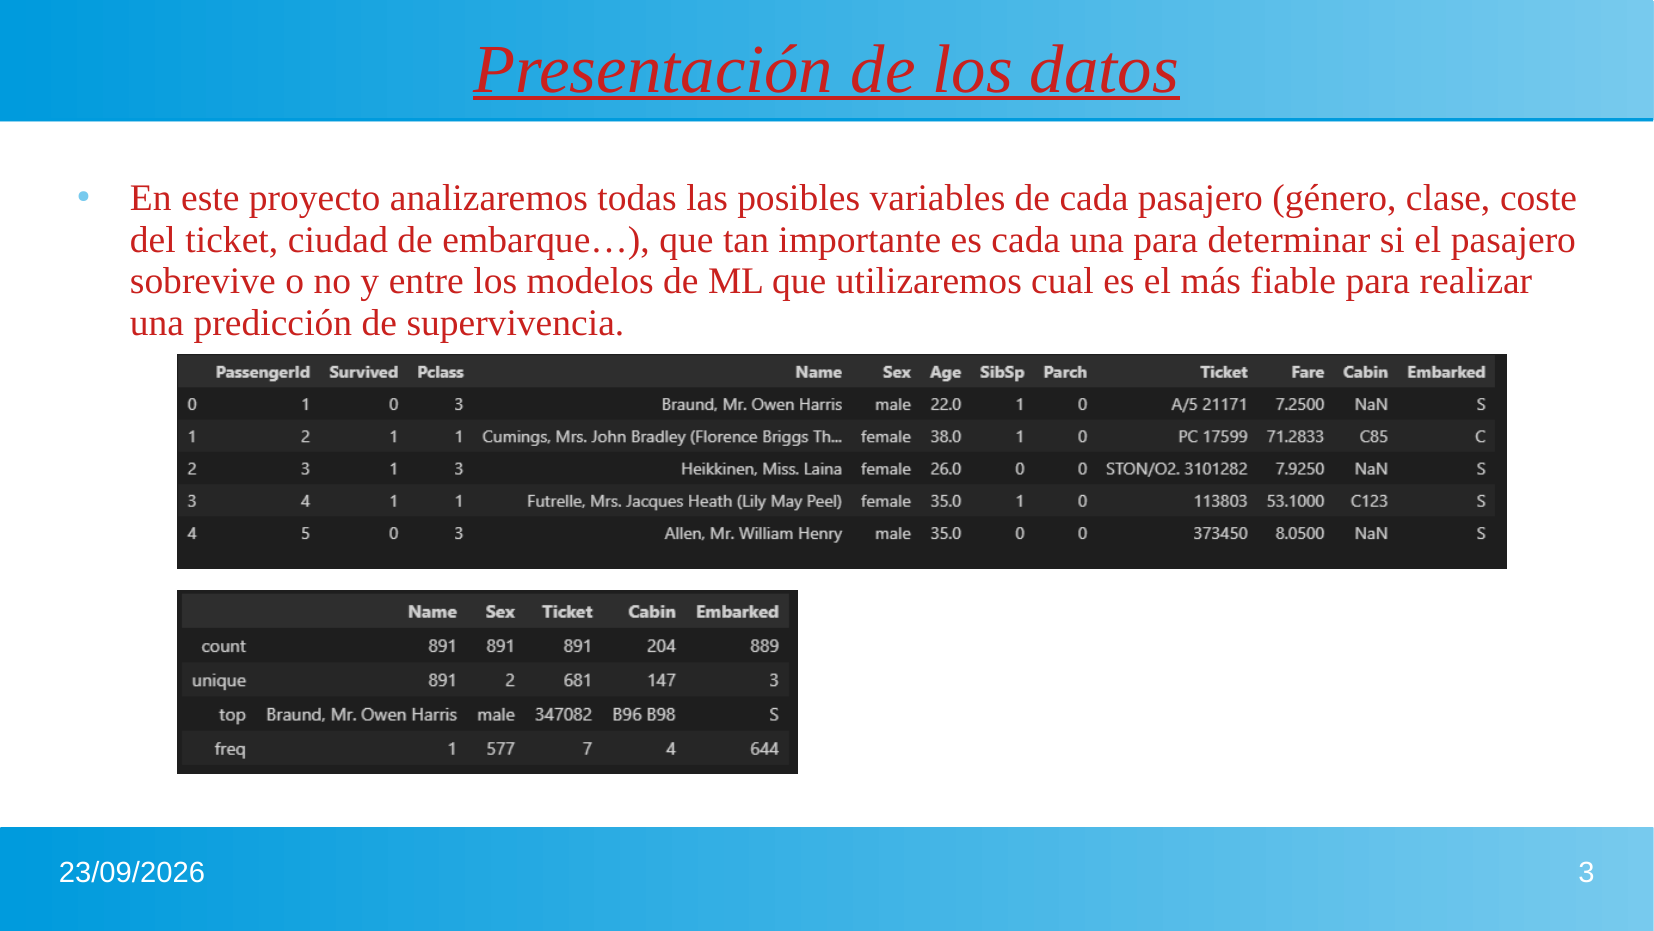

# Presentación de los datos
En este proyecto analizaremos todas las posibles variables de cada pasajero (género, clase, coste del ticket, ciudad de embarque…), que tan importante es cada una para determinar si el pasajero sobrevive o no y entre los modelos de ML que utilizaremos cual es el más fiable para realizar una predicción de supervivencia.
3